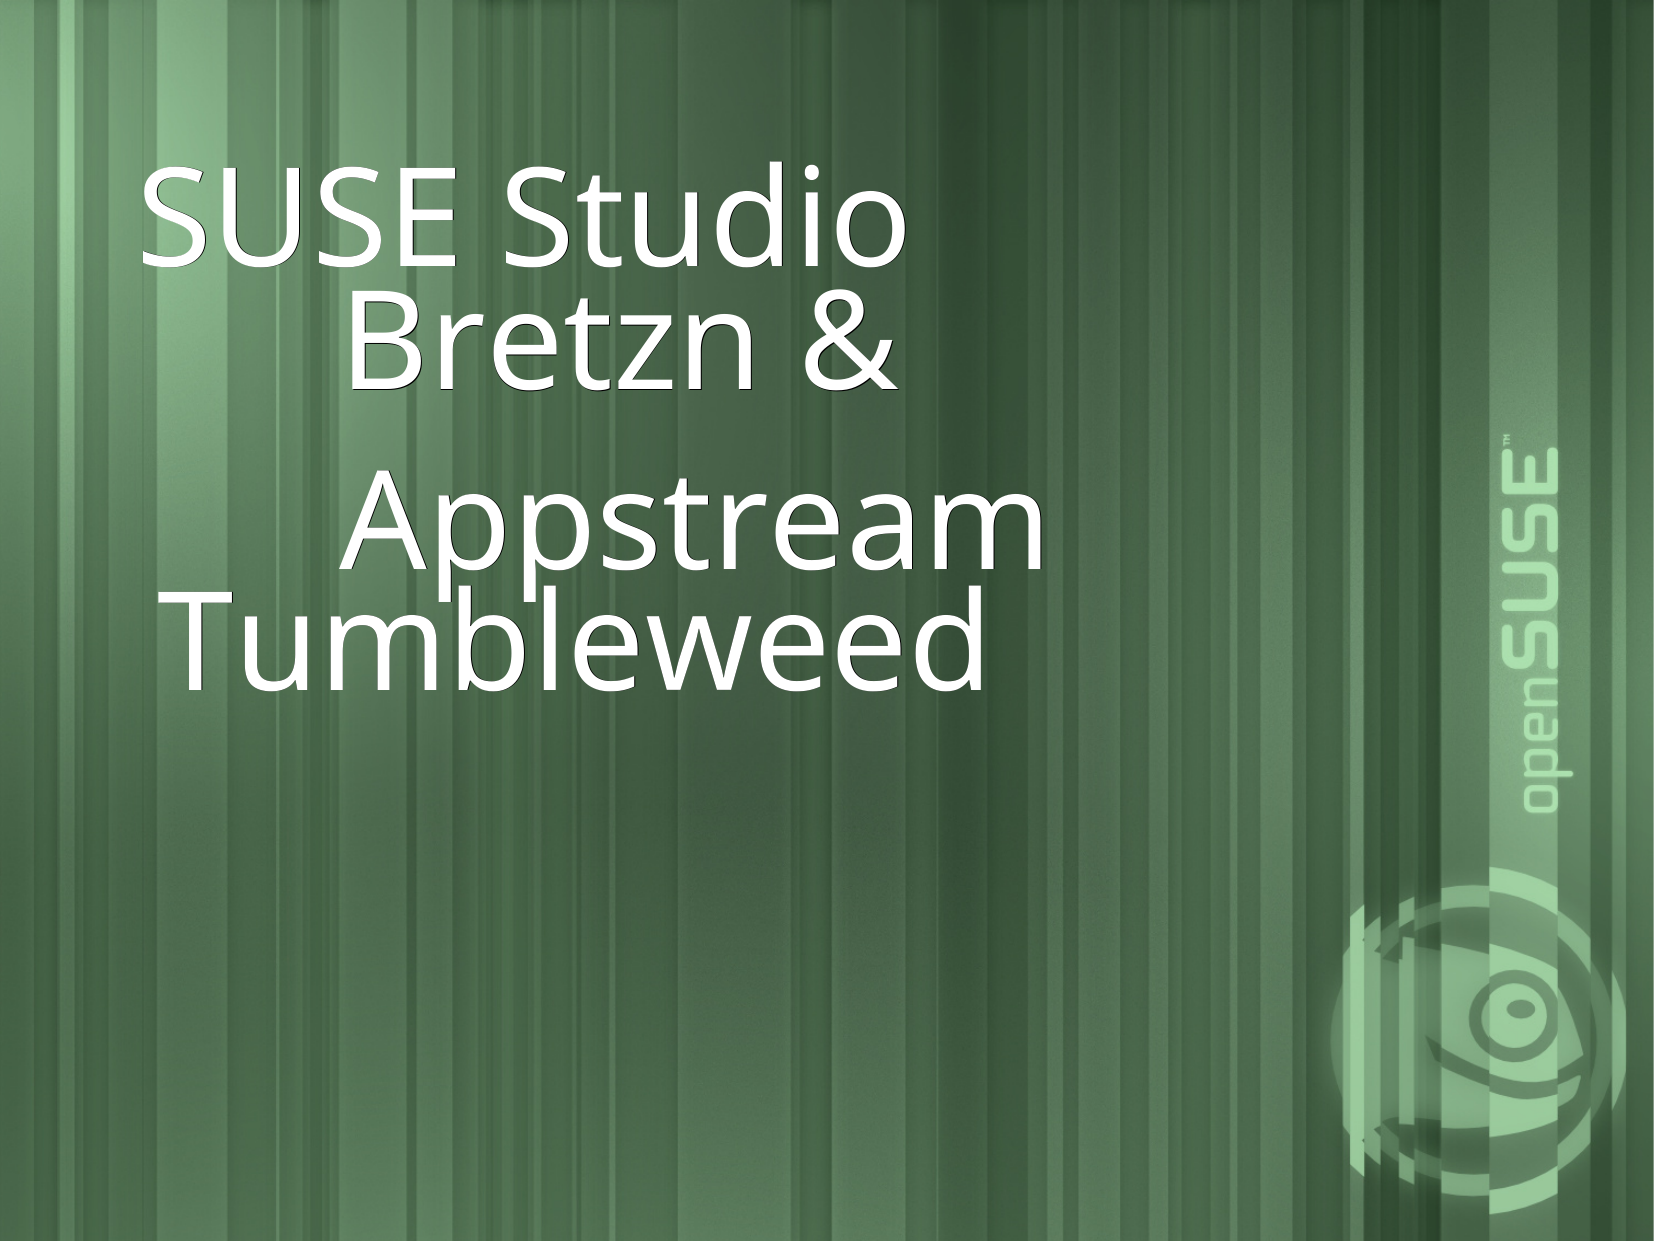

# SUSE Studio
Bretzn & Appstream
Tumbleweed